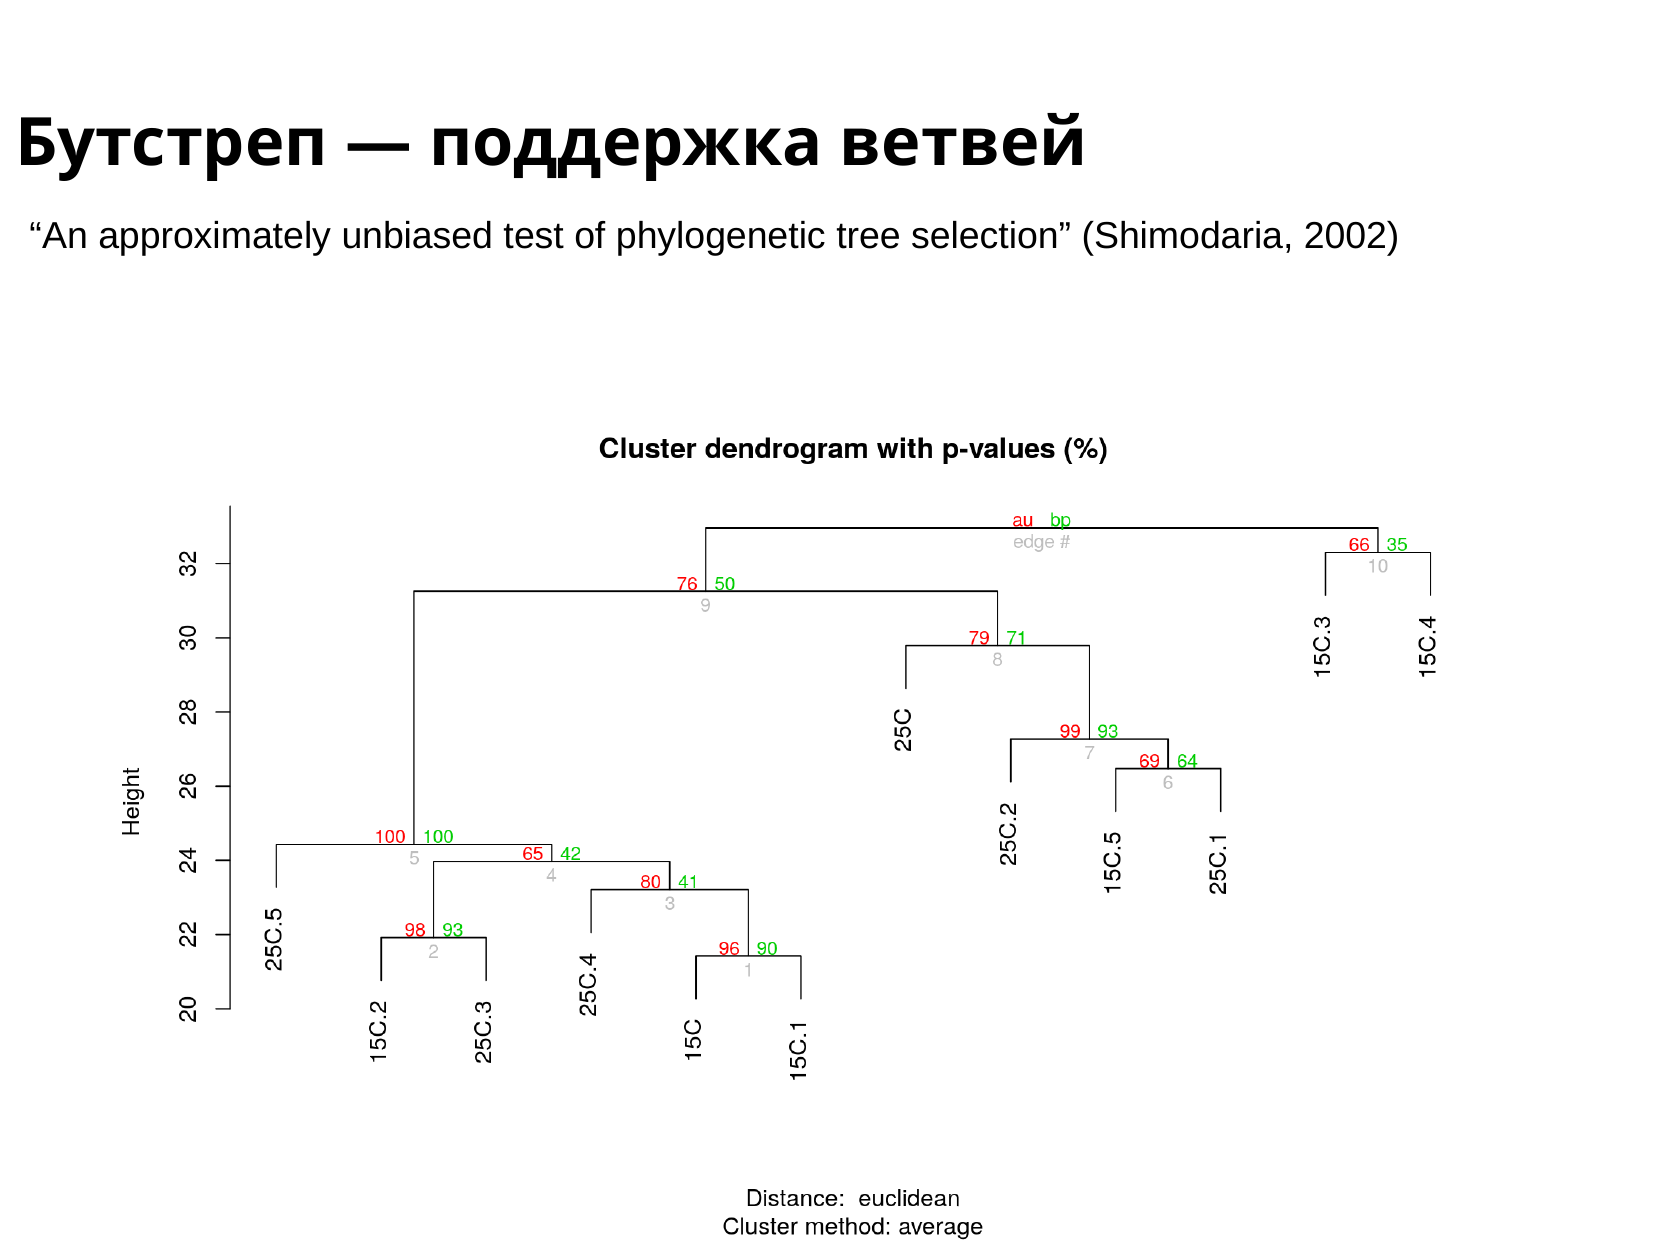

# Бутстреп — поддержка ветвей
“An approximately unbiased test of phylogenetic tree selection” (Shimodaria, 2002)